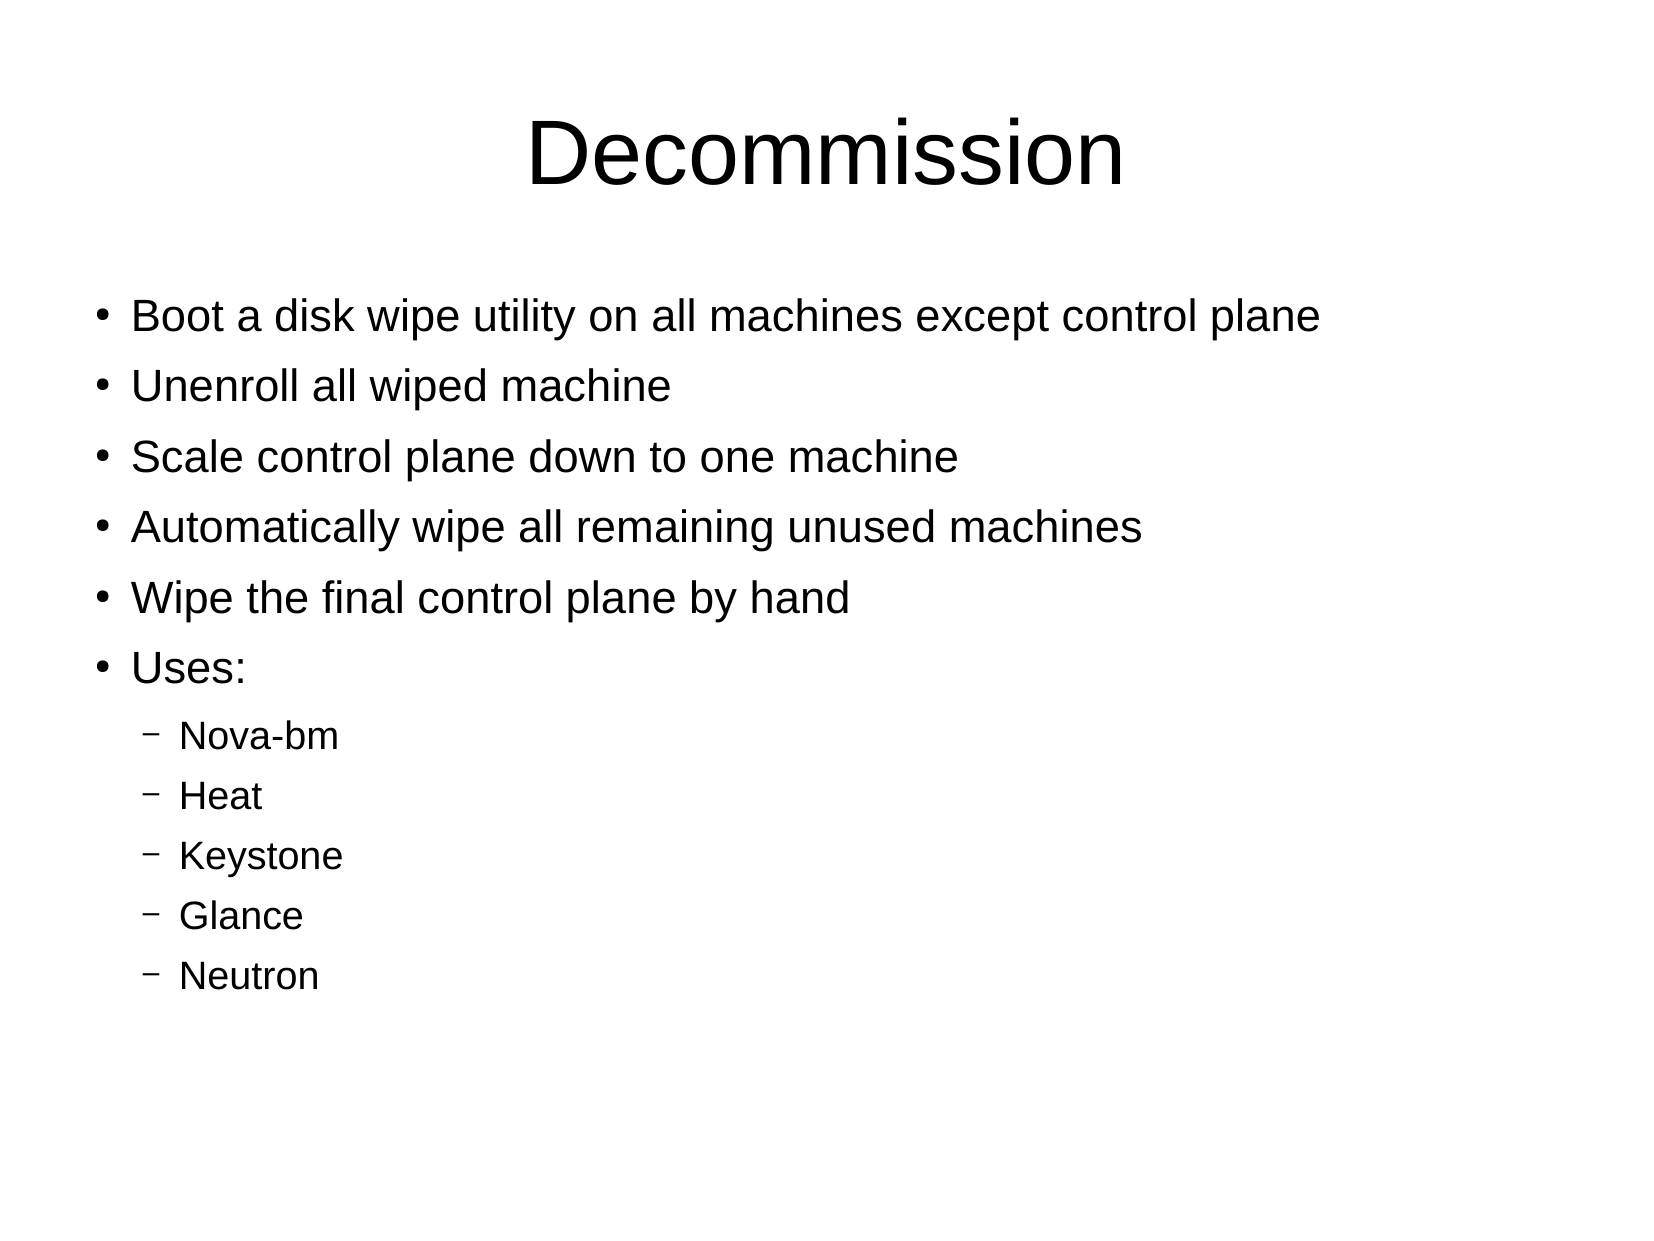

# Decommission
Boot a disk wipe utility on all machines except control plane
Unenroll all wiped machine
Scale control plane down to one machine
Automatically wipe all remaining unused machines
Wipe the final control plane by hand
Uses:
Nova-bm
Heat
Keystone
Glance
Neutron